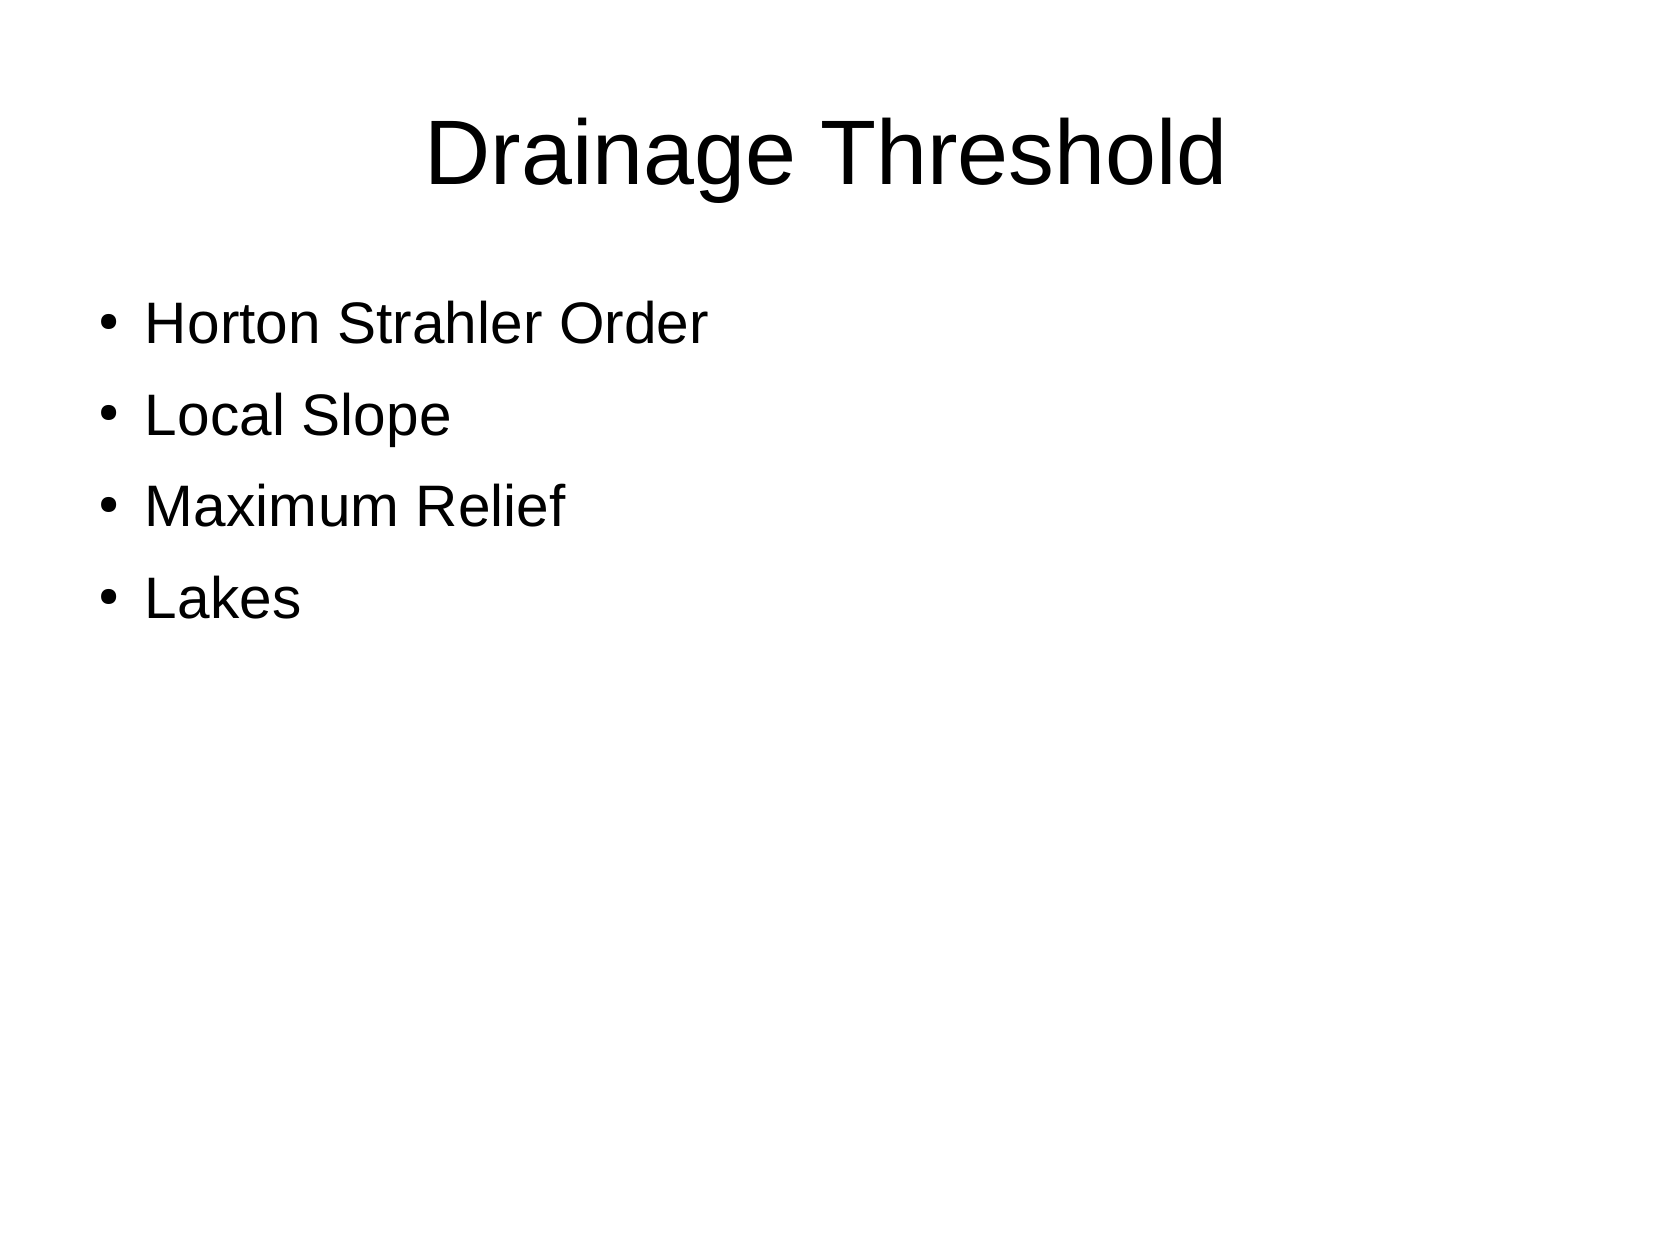

# Drainage Threshold
Horton Strahler Order
Local Slope
Maximum Relief
Lakes